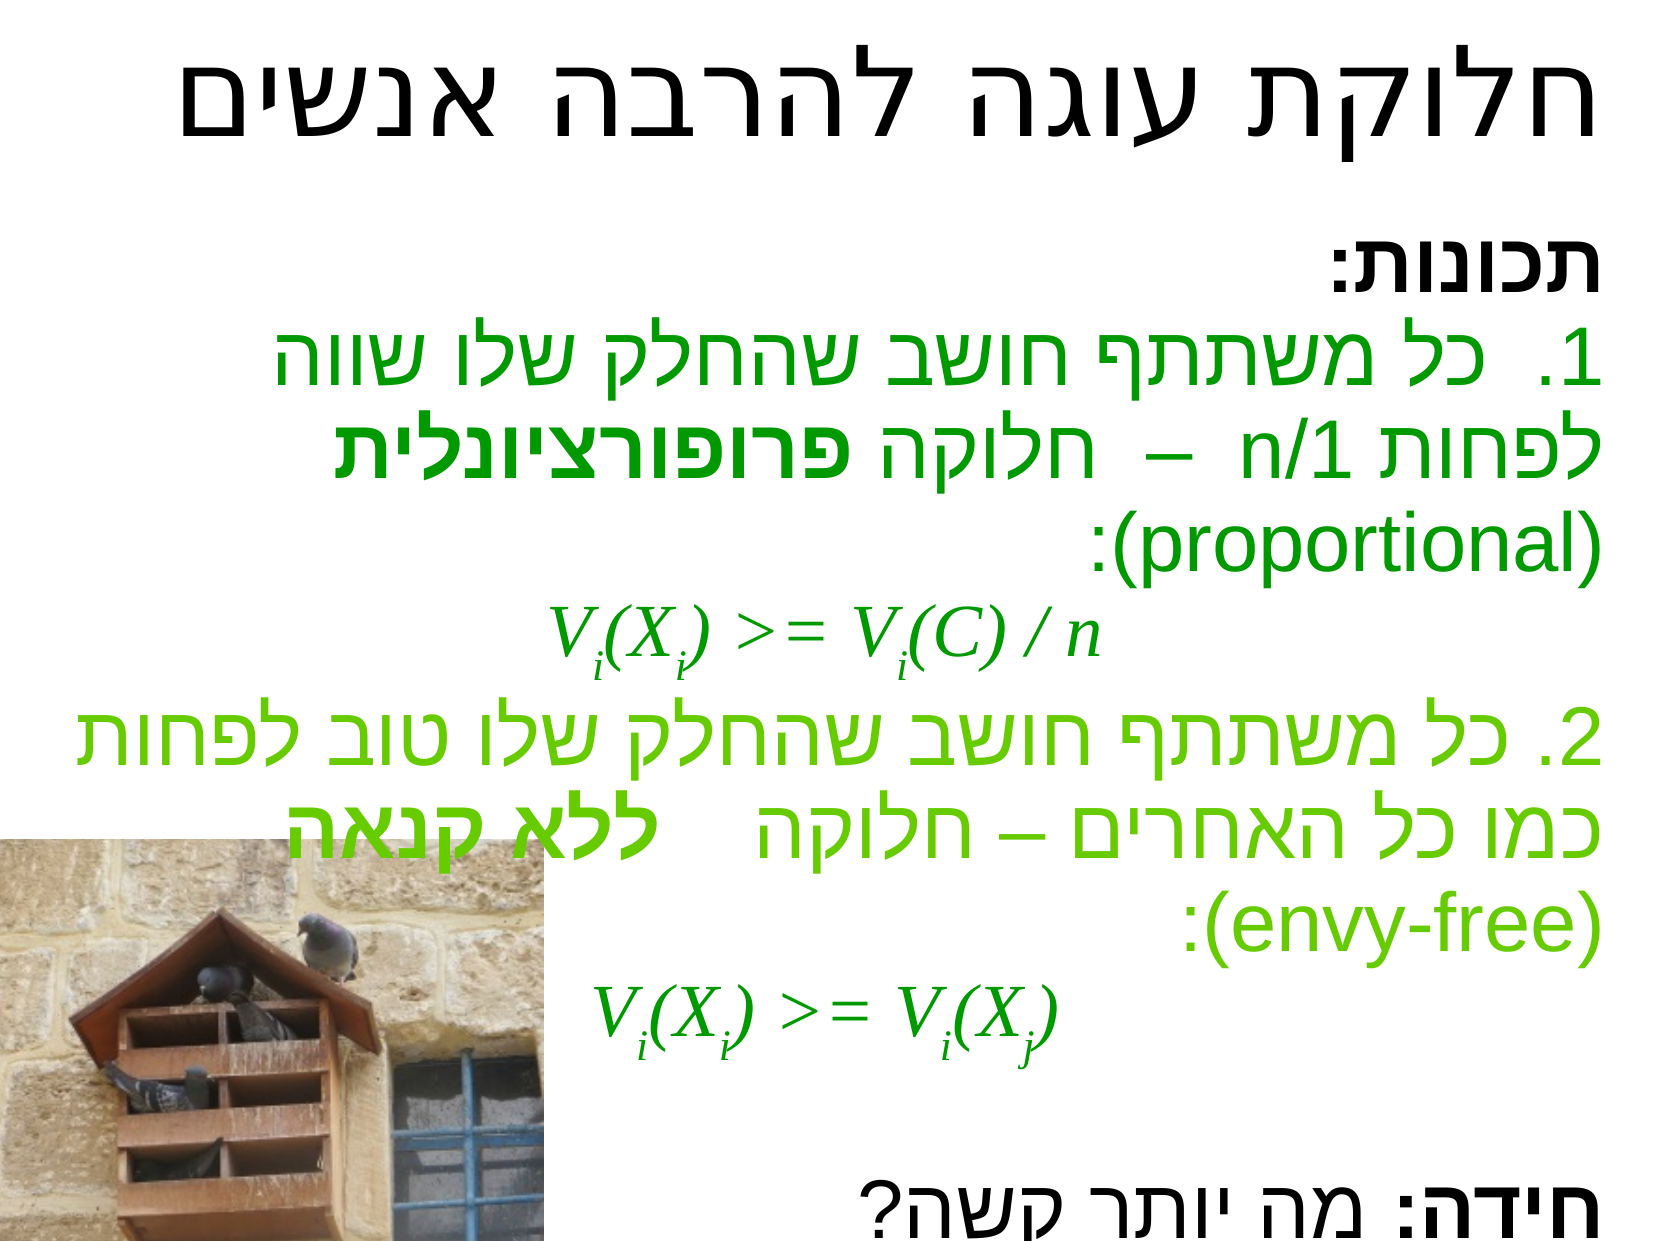

# חלוקת עוגה להרבה אנשים
תכונות:
1. כל משתתף חושב שהחלק שלו שווה לפחות 1/n – חלוקה פרופורציונלית (proportional):
Vi(Xi) >= Vi(C) / n
2. כל משתתף חושב שהחלק שלו טוב לפחות כמו כל האחרים – חלוקה ללא קנאה (envy-free):
Vi(Xi) >= Vi(Xj)
חידה: מה יותר קשה?